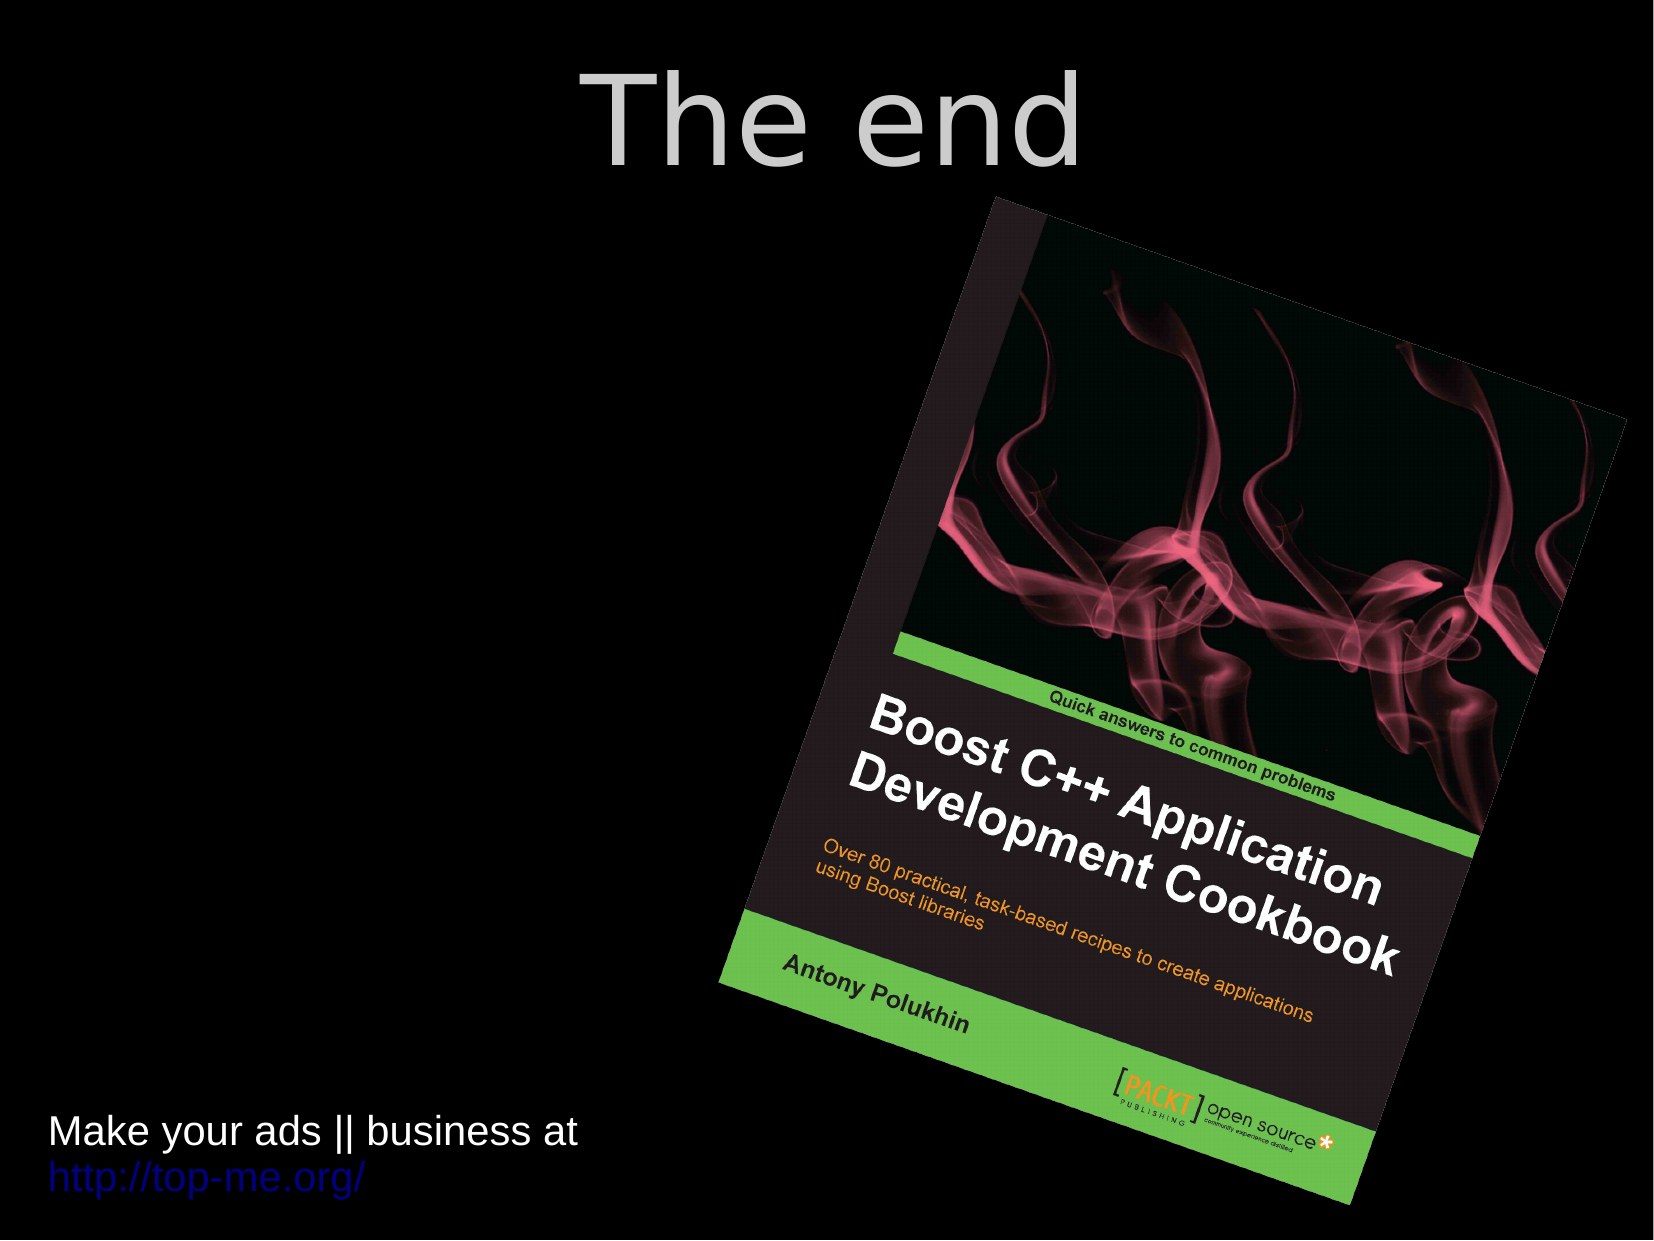

# The end
Make your ads || business at http://top-me.org/